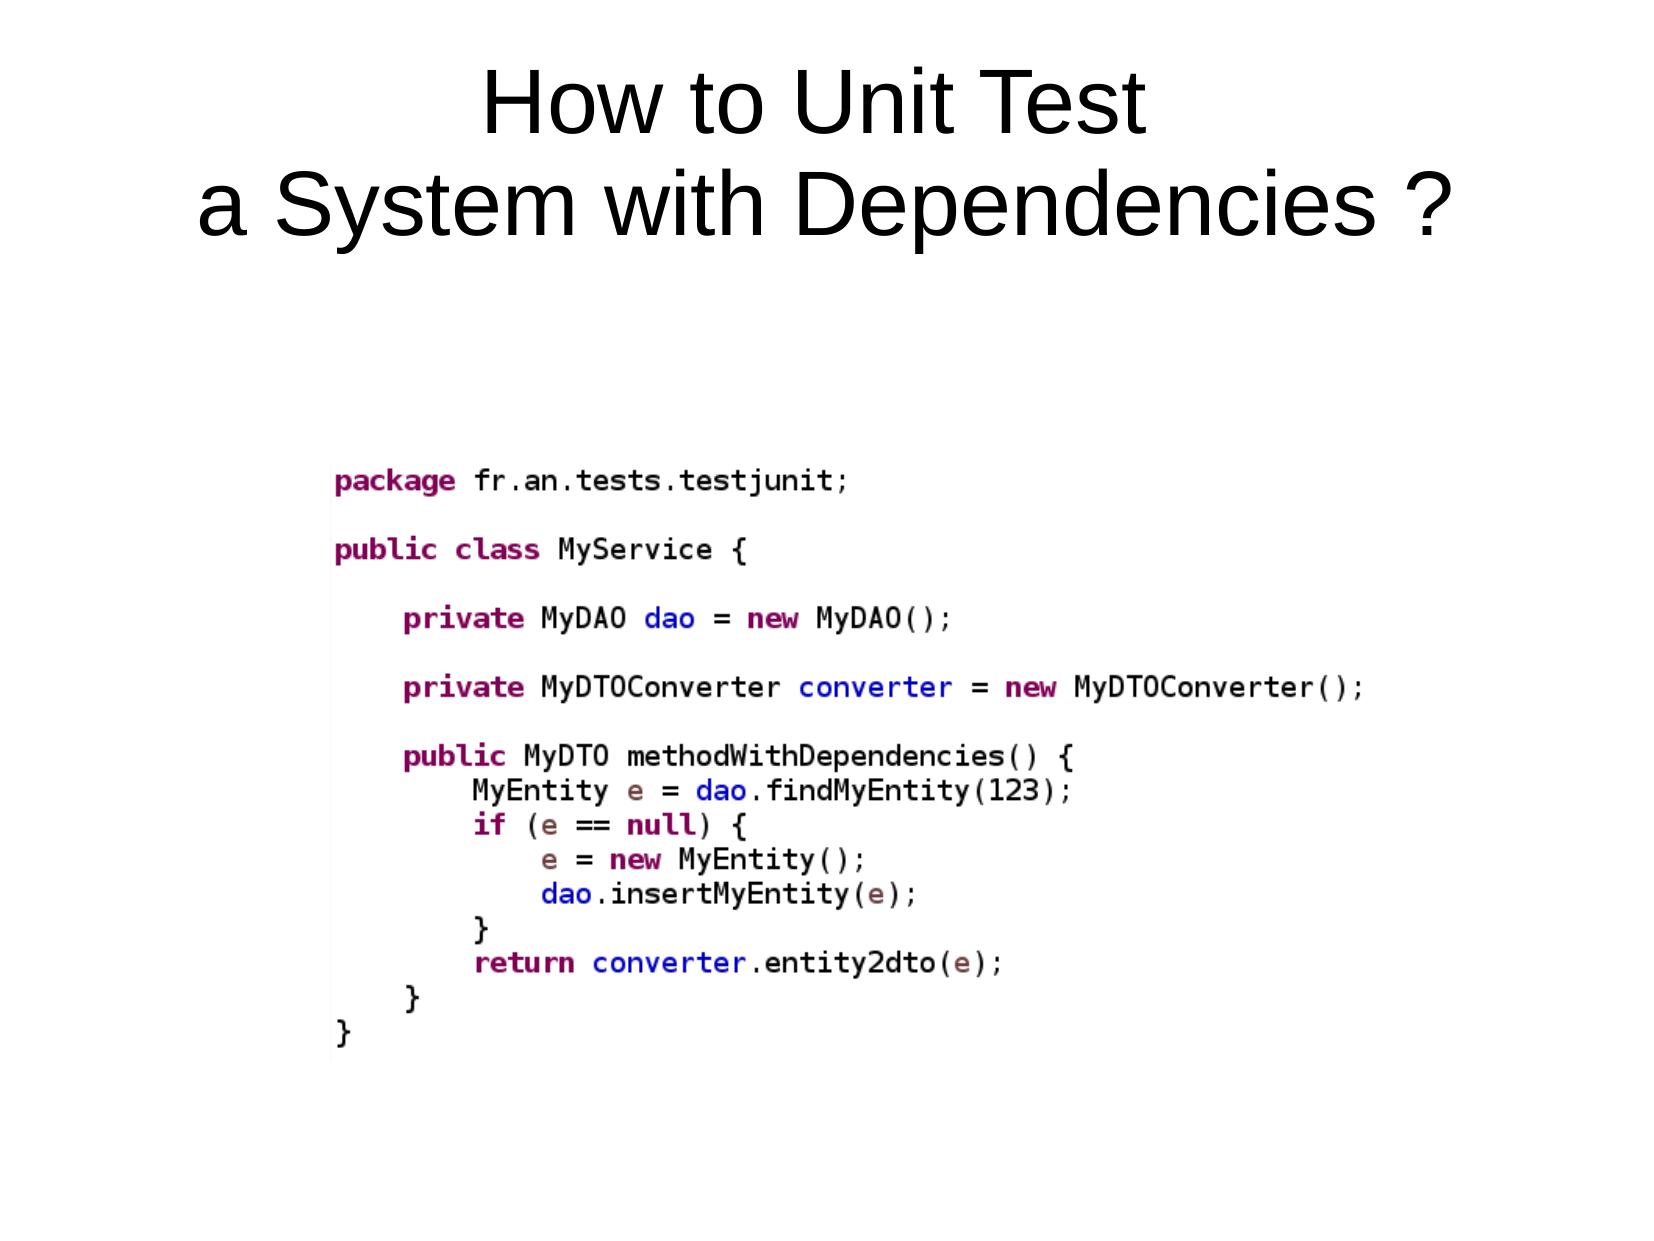

# How to Unit Test a System with Dependencies ?